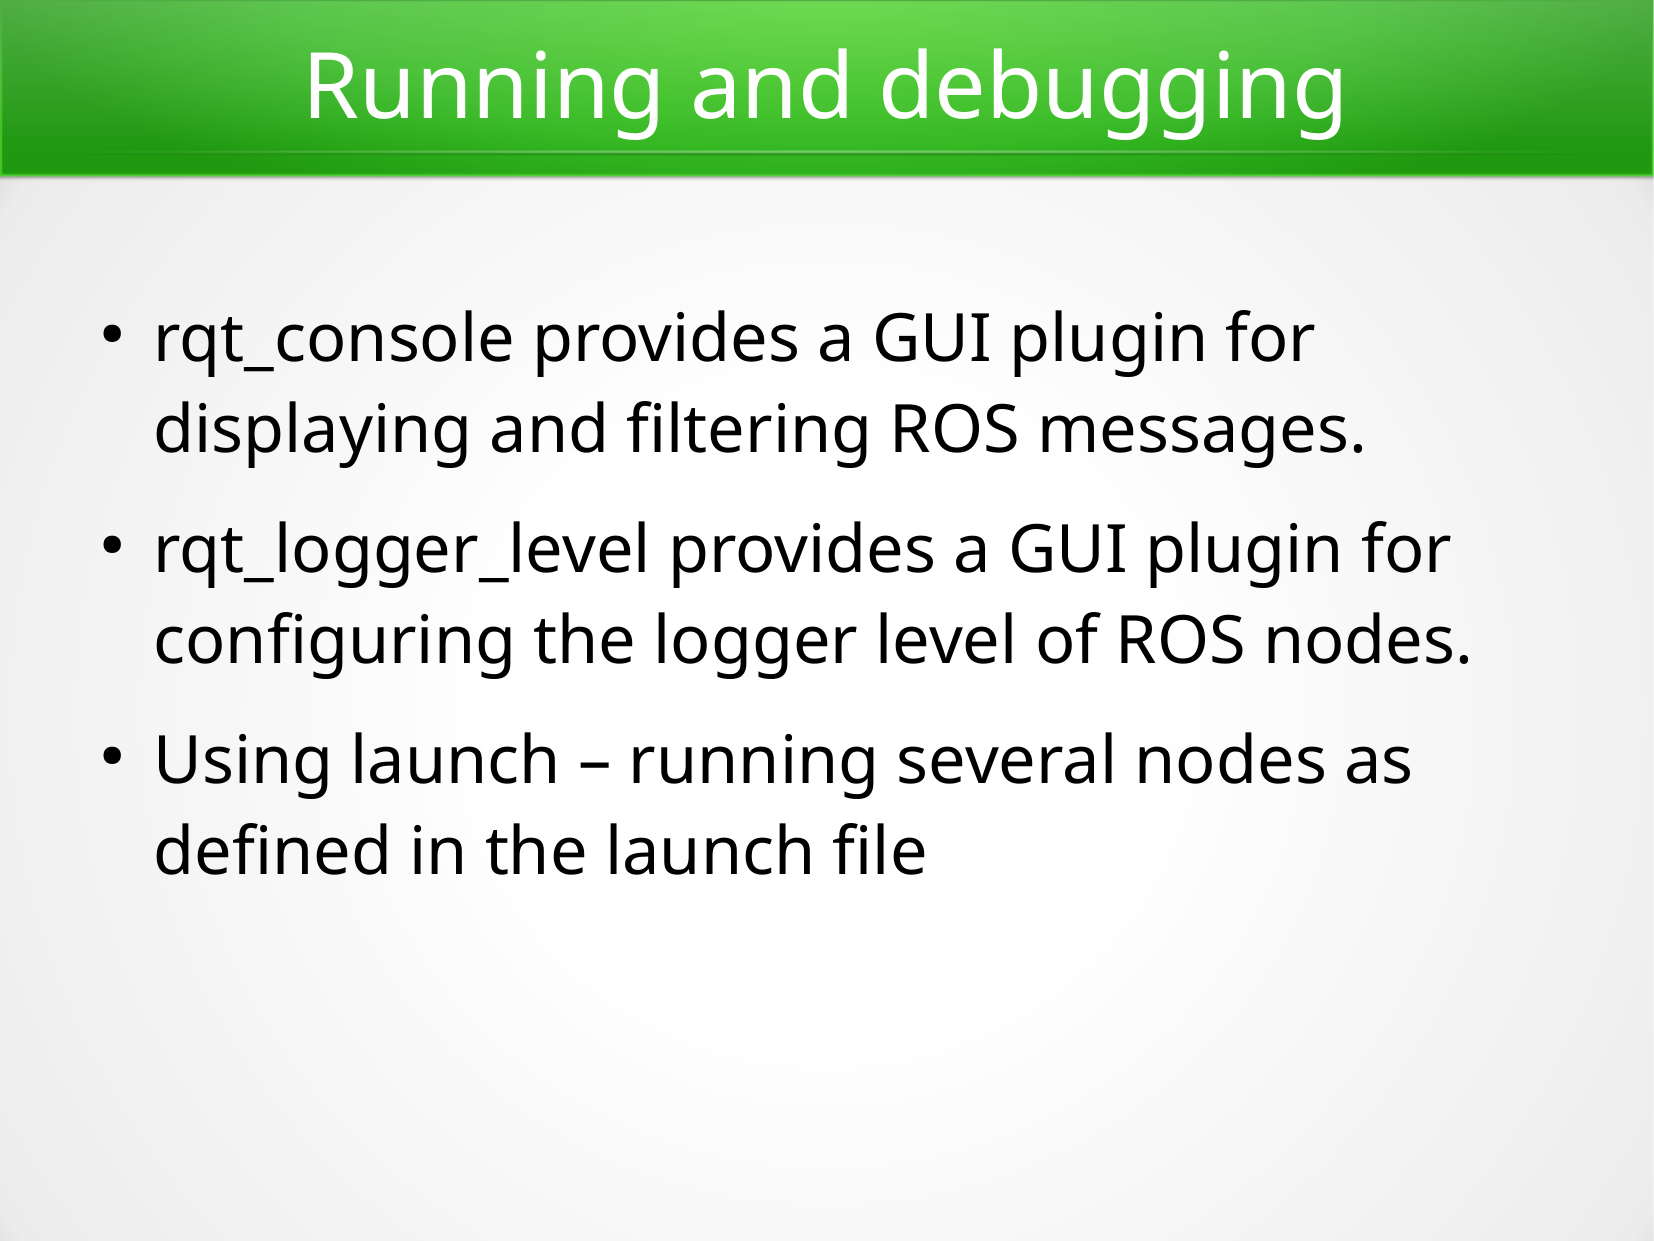

# Running and debugging
rqt_console provides a GUI plugin for displaying and filtering ROS messages.
rqt_logger_level provides a GUI plugin for configuring the logger level of ROS nodes.
Using launch – running several nodes as defined in the launch file